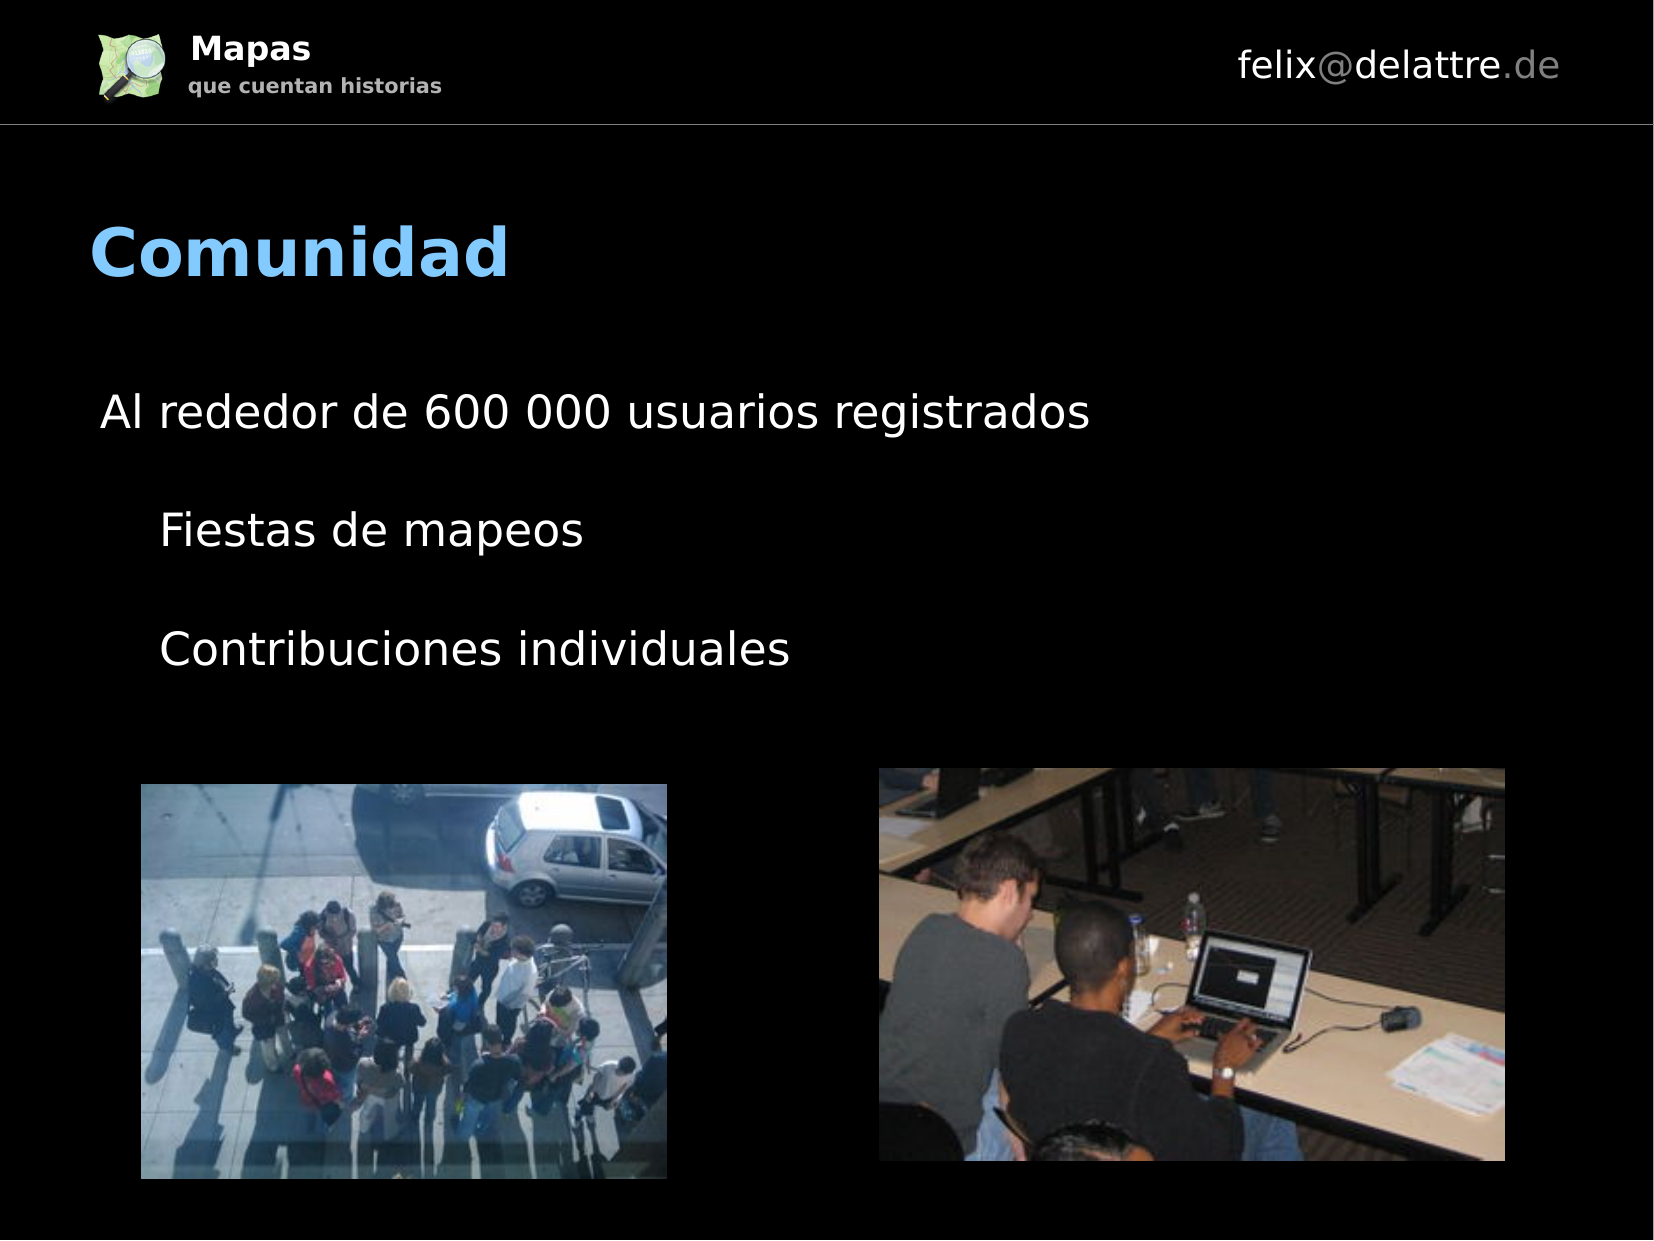

Comunidad
Al rededor de 600 000 usuarios registrados
Fiestas de mapeos
Contribuciones individuales